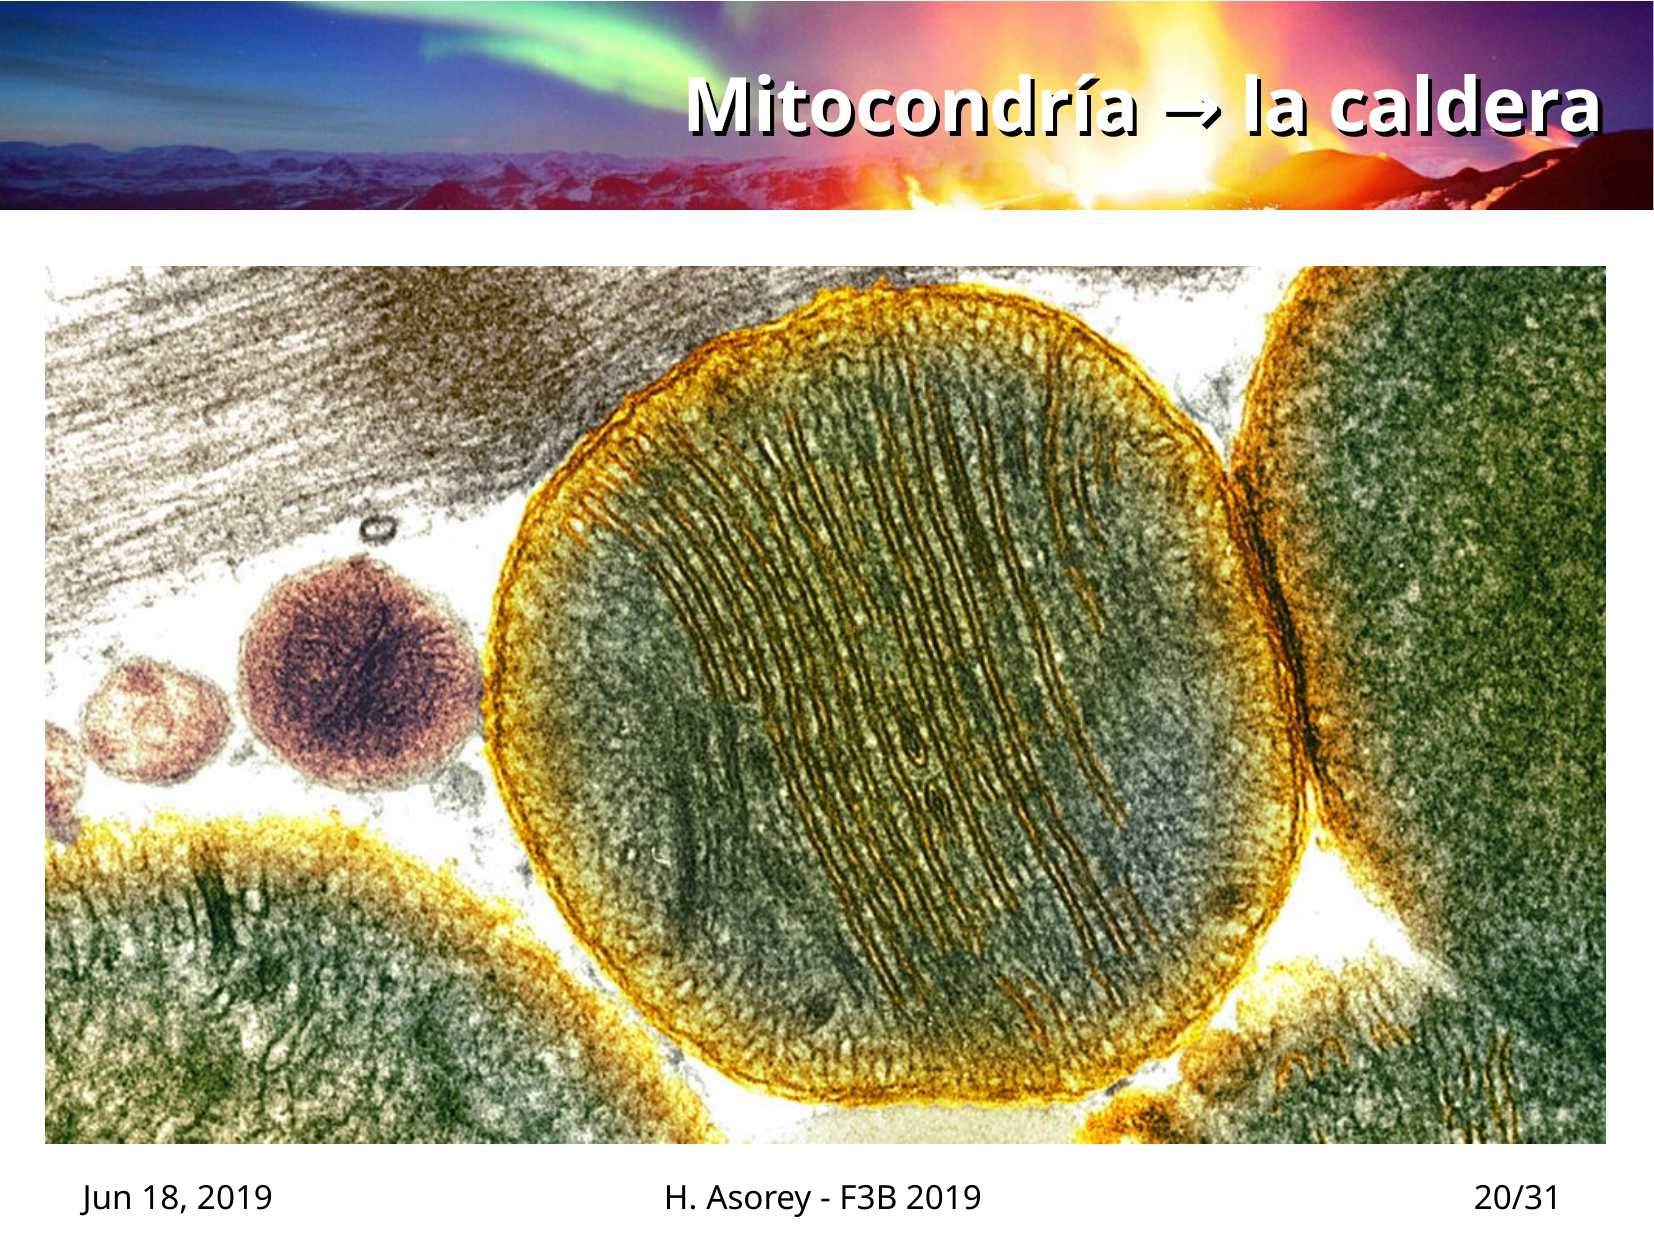

# Mitocondría → la caldera
Jun 18, 2019
H. Asorey - F3B 2019
20